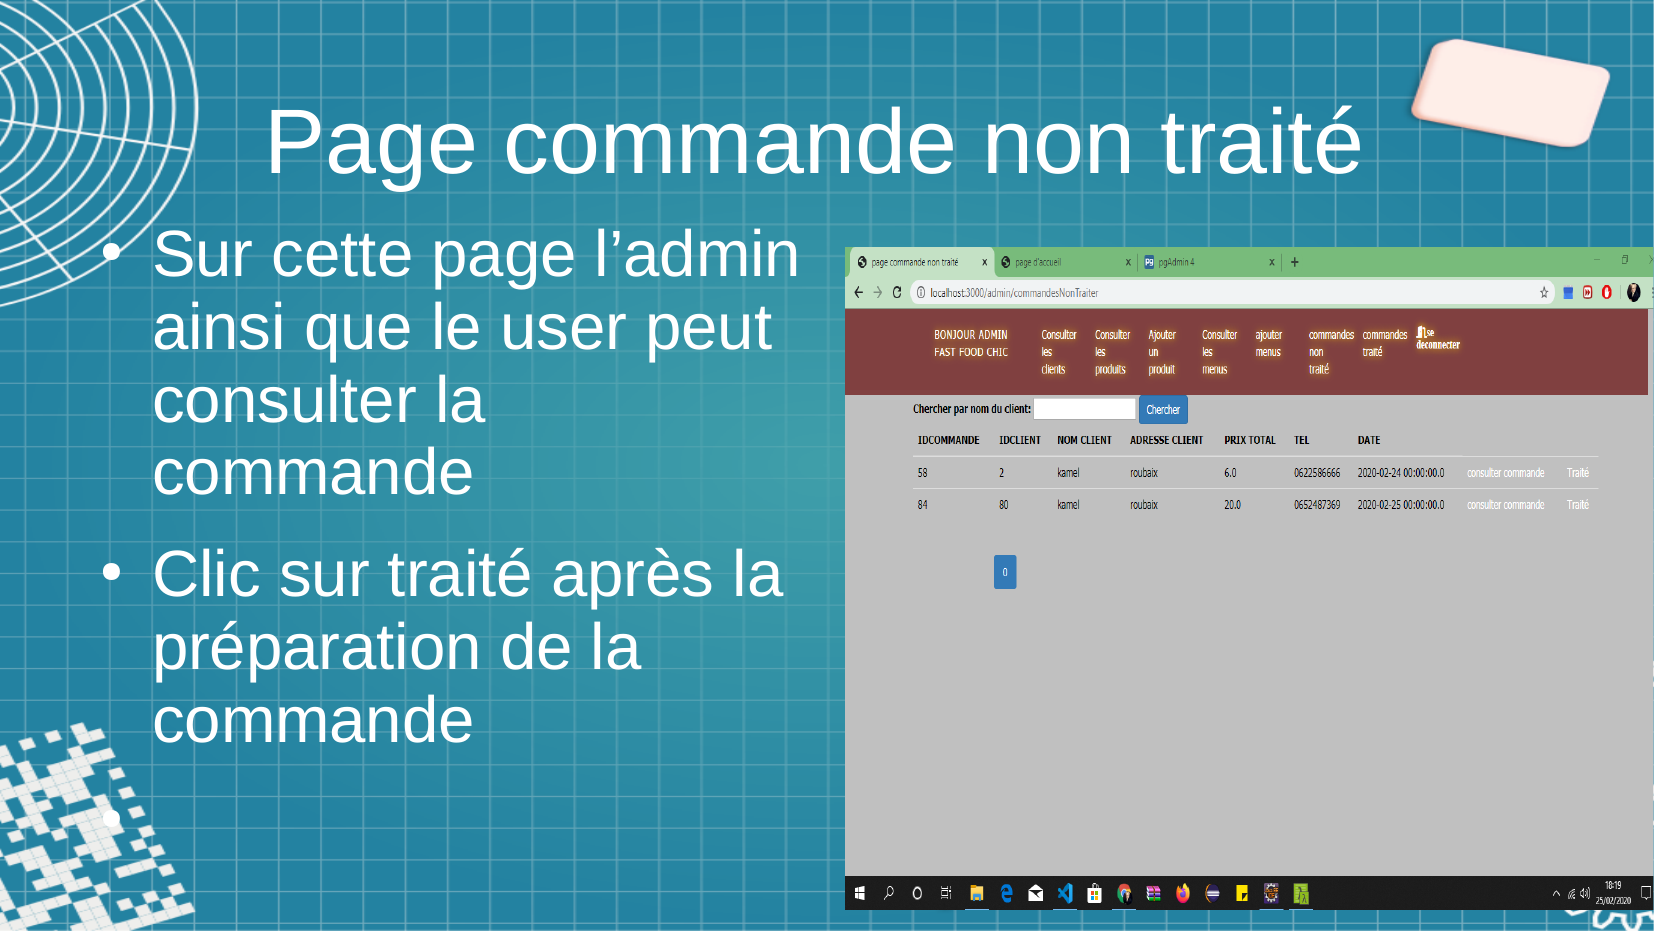

# Page commande non traité
Sur cette page l’admin ainsi que le user peut consulter la commande
Clic sur traité après la préparation de la commande